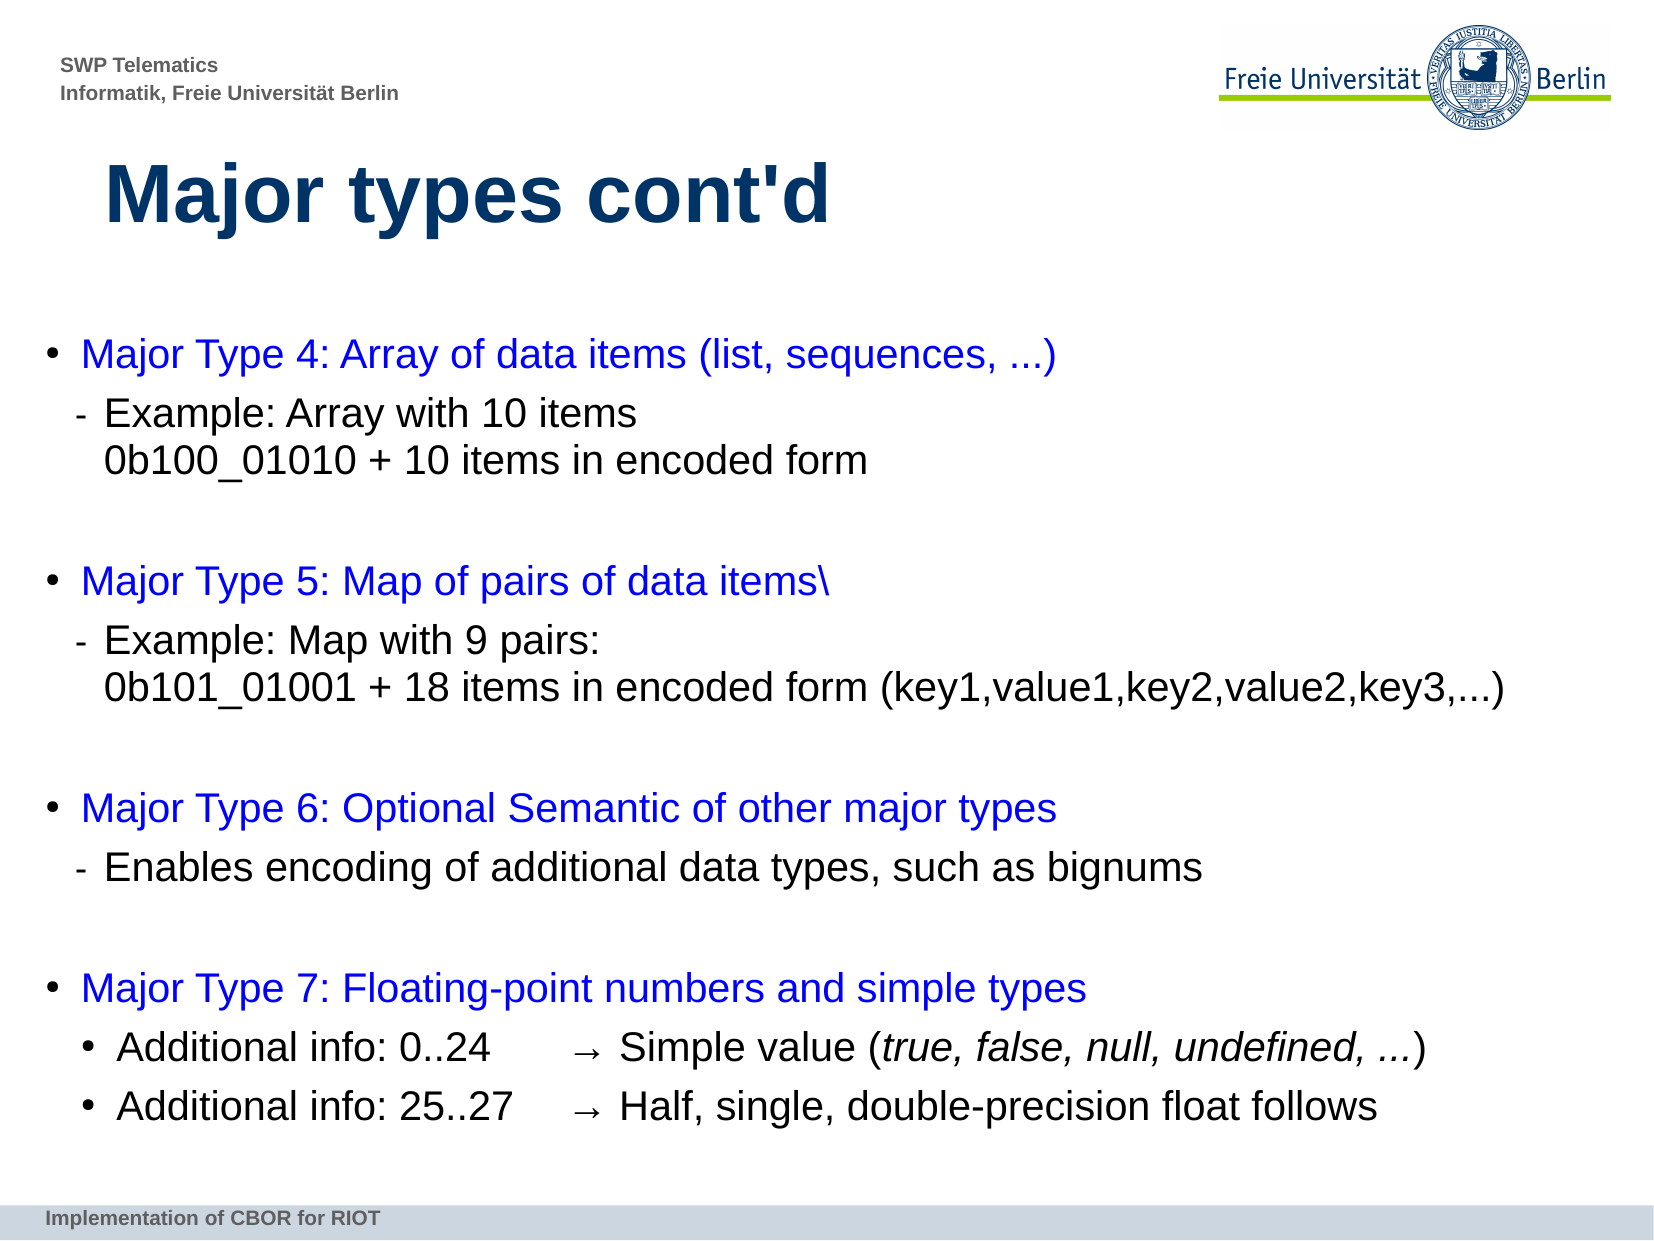

# Major types cont'd
Major Type 4: Array of data items (list, sequences, ...)
Example: Array with 10 items
0b100_01010 + 10 items in encoded form
Major Type 5: Map of pairs of data items\
Example: Map with 9 pairs:
0b101_01001 + 18 items in encoded form (key1,value1,key2,value2,key3,...)
Major Type 6: Optional Semantic of other major types
Enables encoding of additional data types, such as bignums
Major Type 7: Floating-point numbers and simple types
Additional info: 0..24 	→ Simple value (true, false, null, undefined, ...)
Additional info: 25..27 	→ Half, single, double-precision float follows